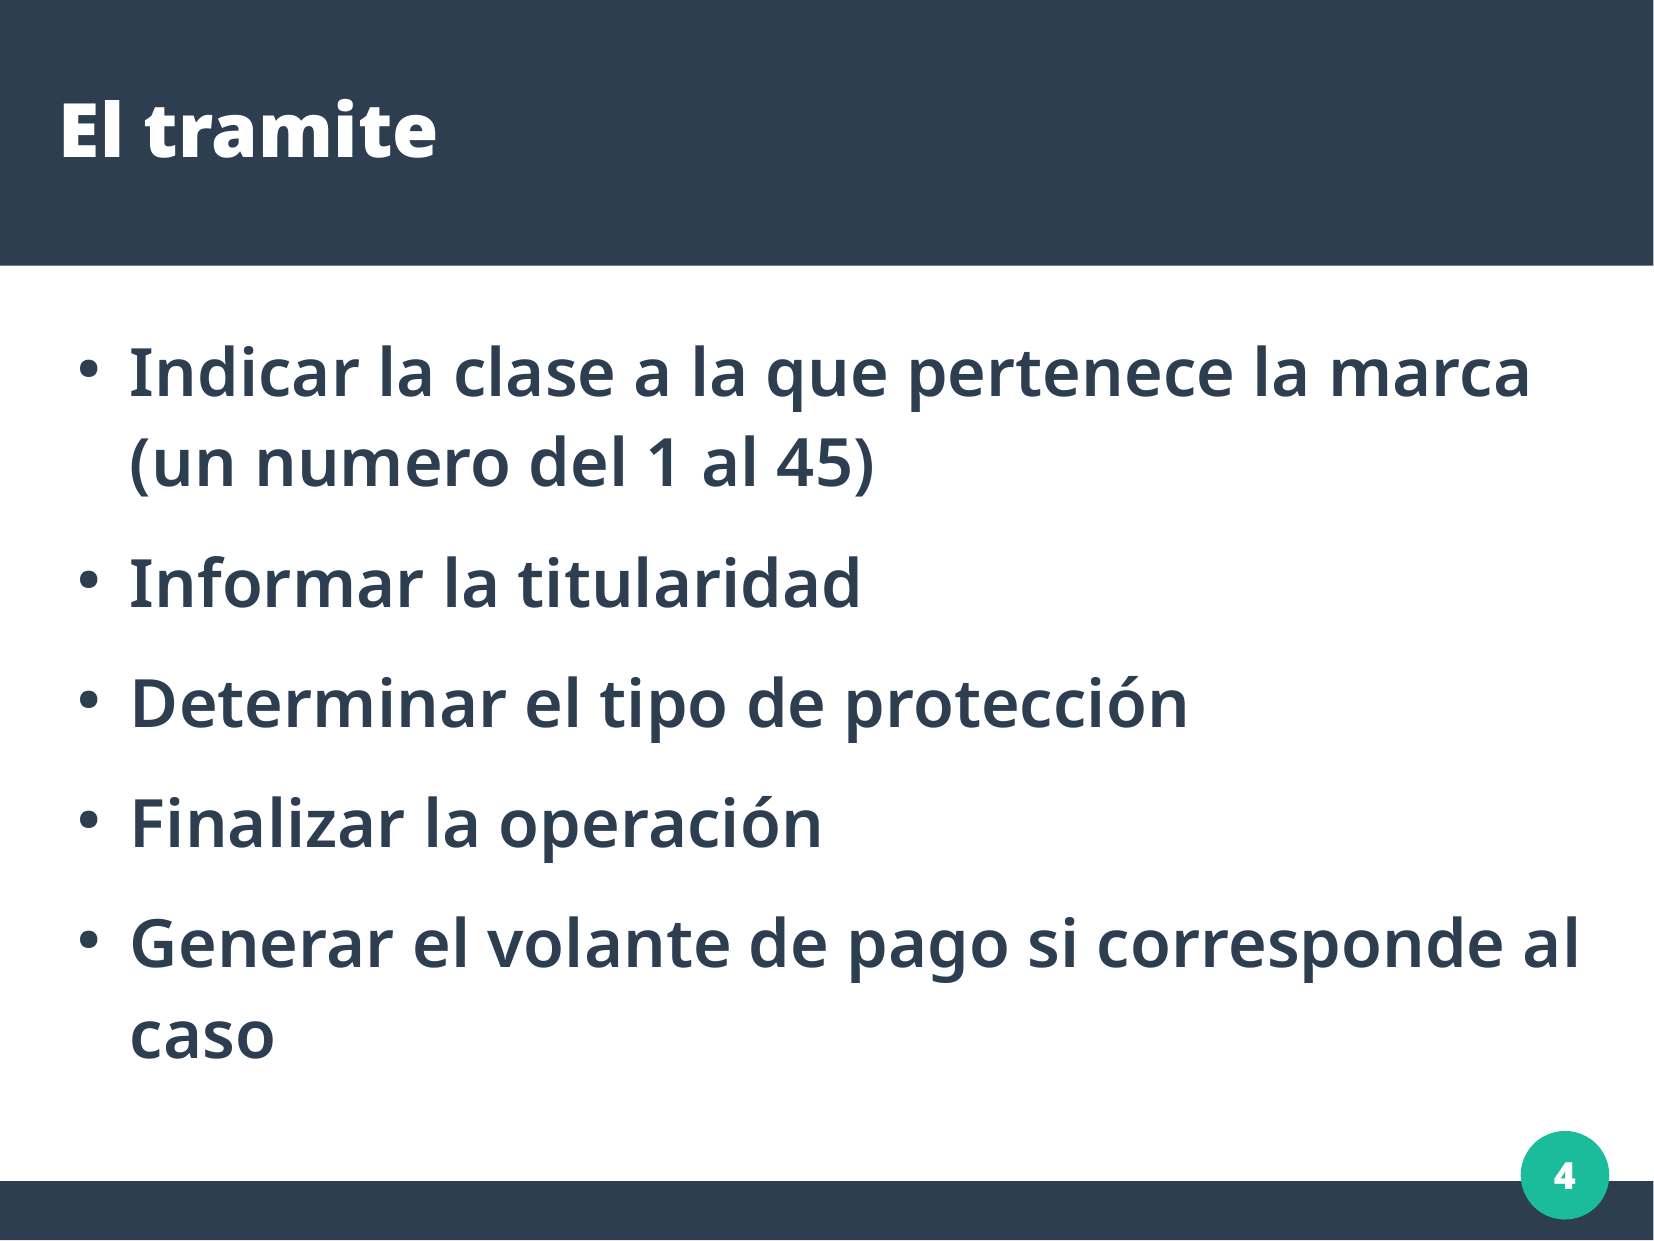

# El tramite
Indicar la clase a la que pertenece la marca (un numero del 1 al 45)
Informar la titularidad
Determinar el tipo de protección
Finalizar la operación
Generar el volante de pago si corresponde al caso
4